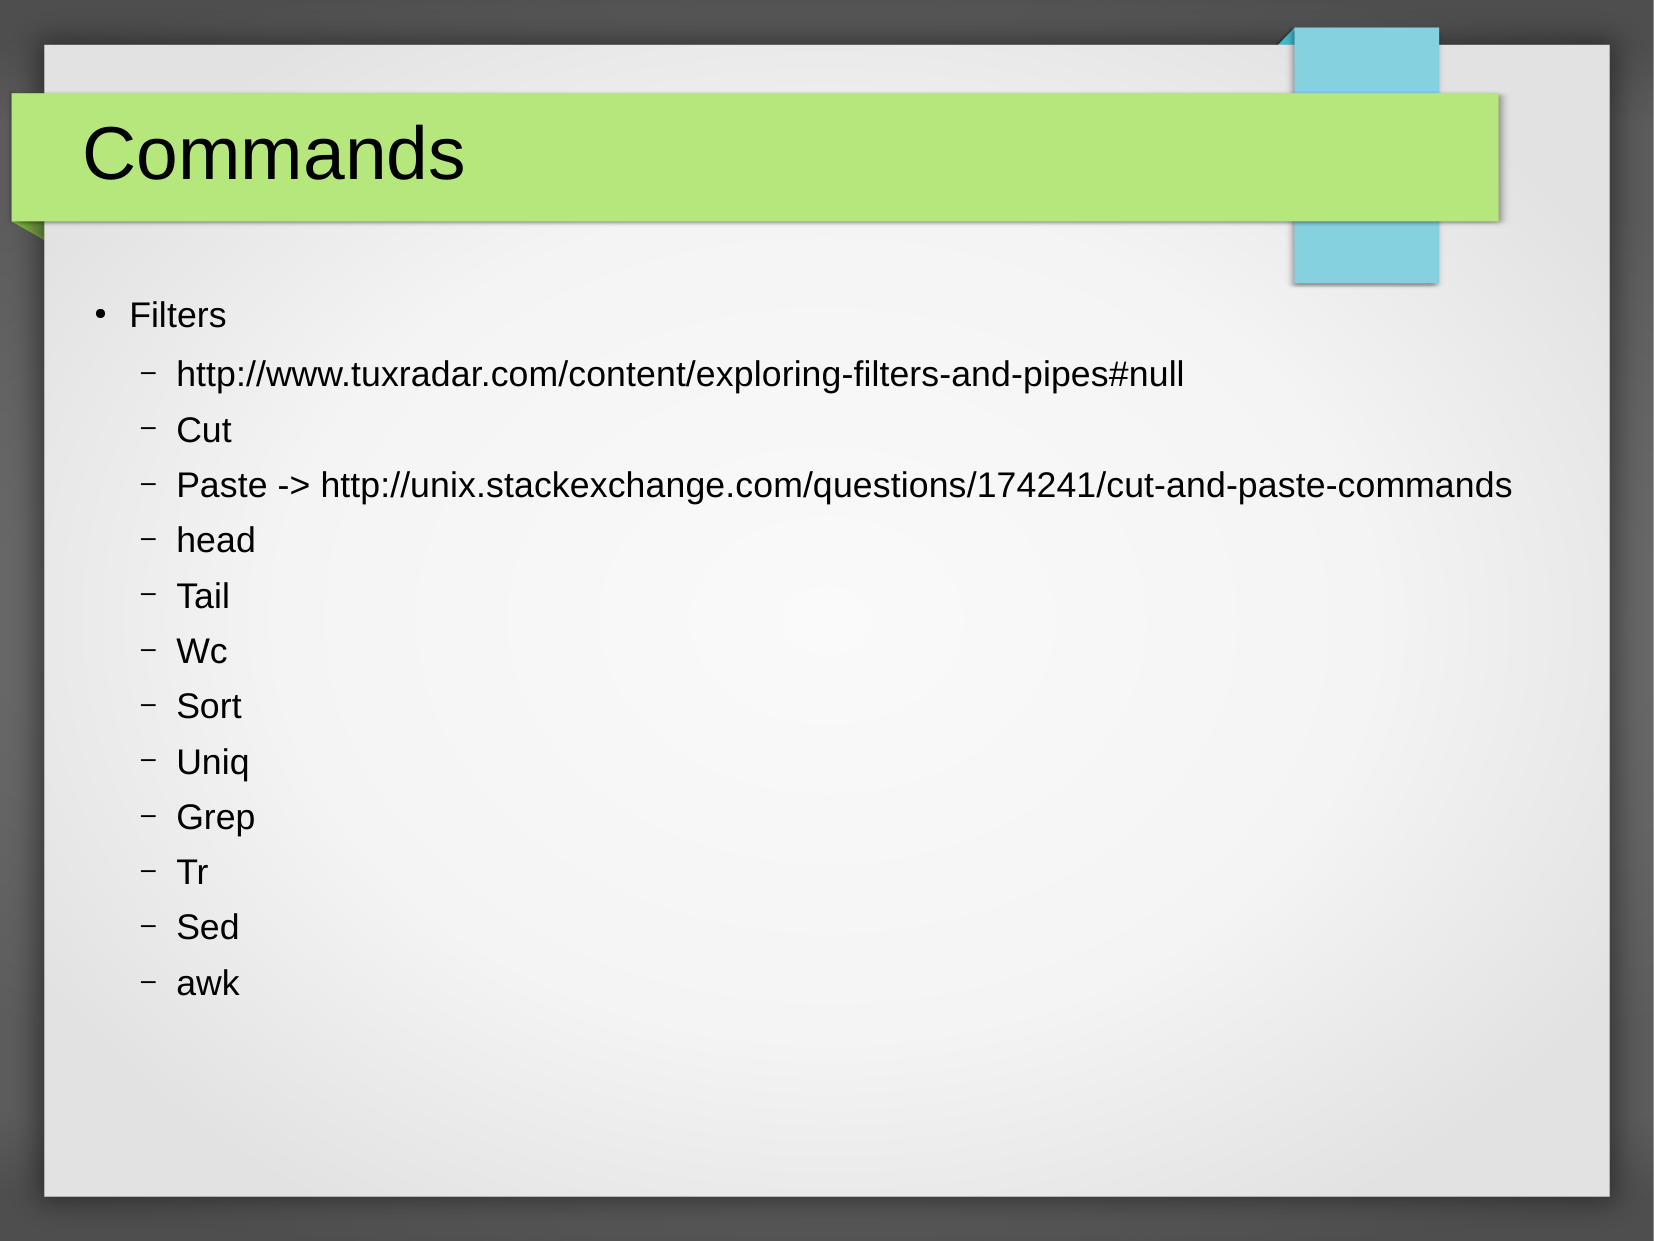

# Commands
Filters
http://www.tuxradar.com/content/exploring-filters-and-pipes#null
Cut
Paste -> http://unix.stackexchange.com/questions/174241/cut-and-paste-commands
head
Tail
Wc
Sort
Uniq
Grep
Tr
Sed
awk